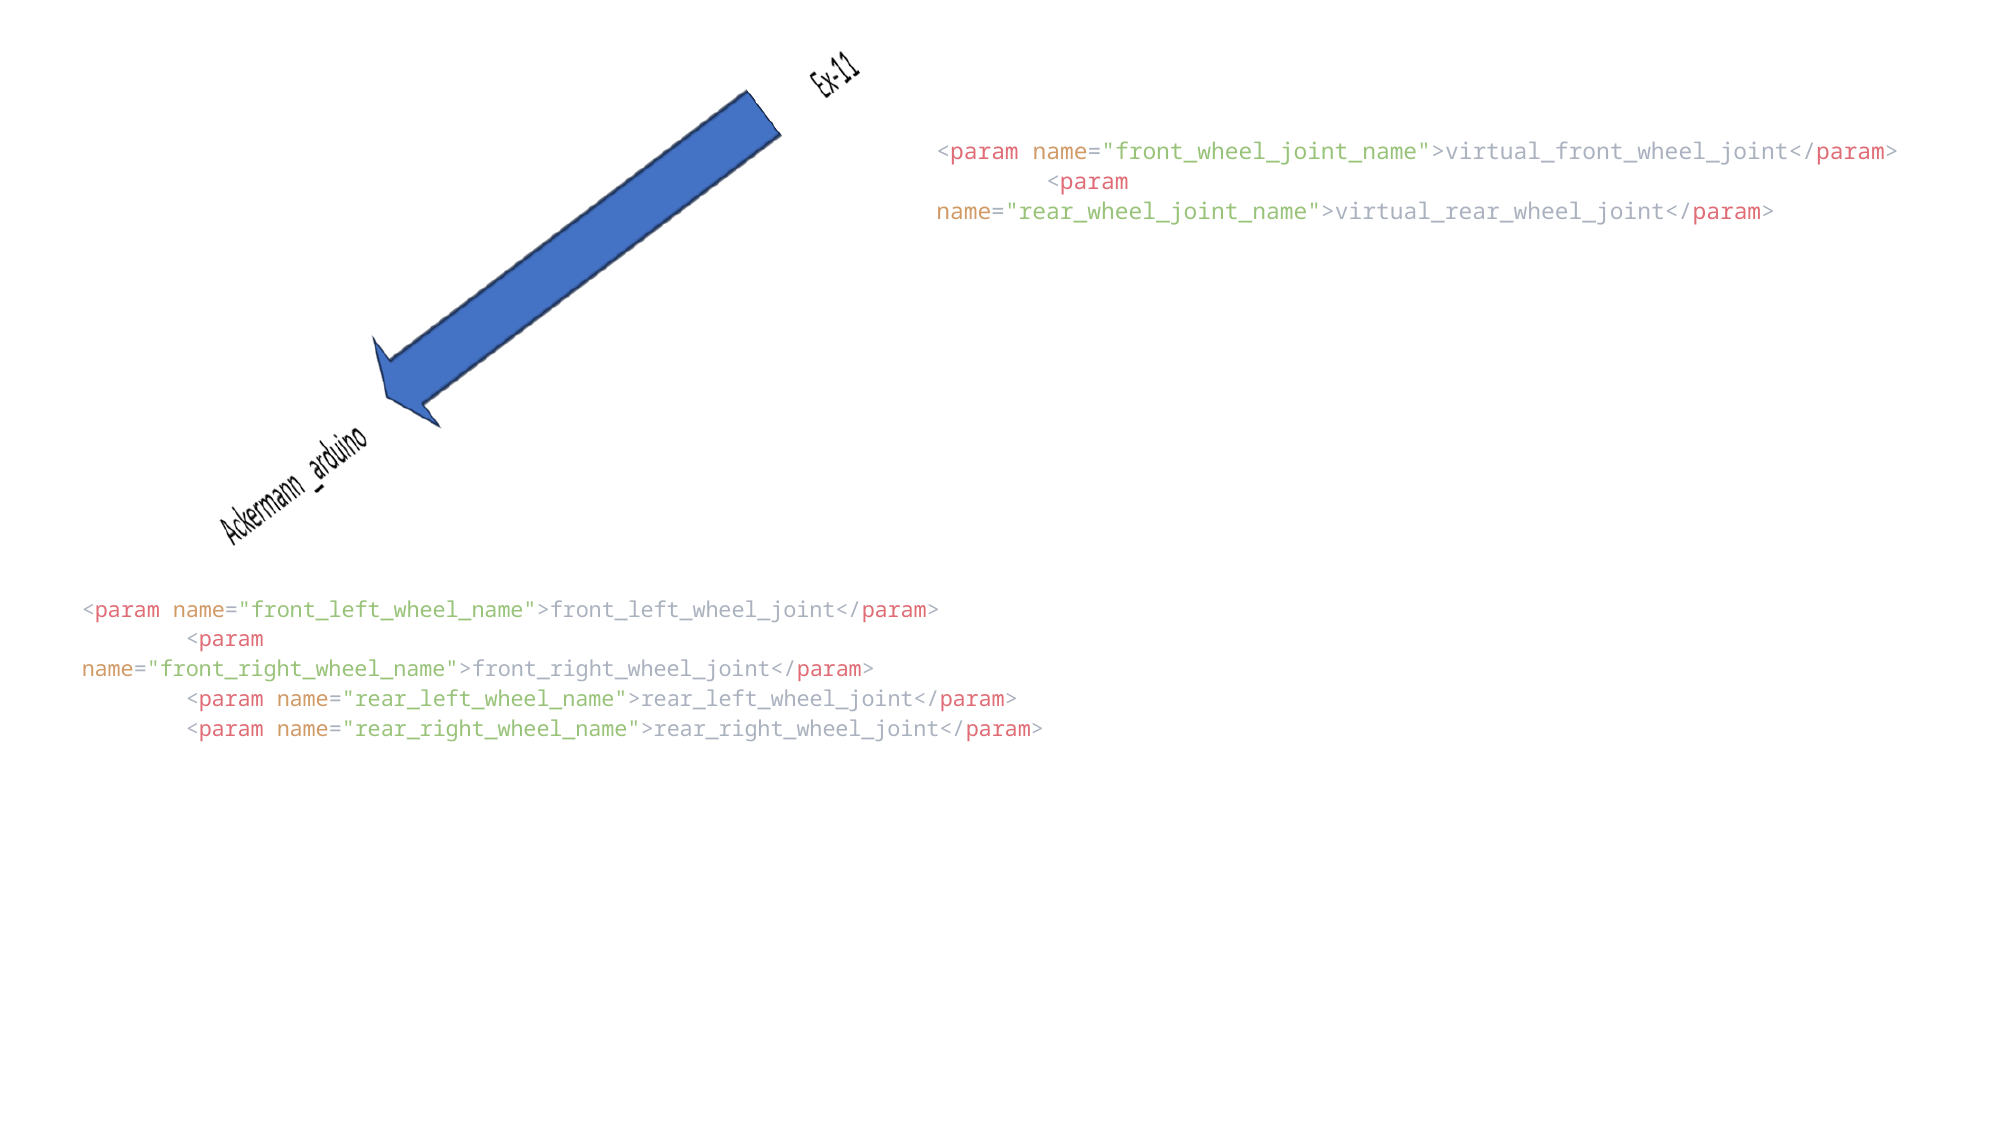

<param name="front_wheel_joint_name">virtual_front_wheel_joint</param>
        <param name="rear_wheel_joint_name">virtual_rear_wheel_joint</param>
<param name="front_left_wheel_name">front_left_wheel_joint</param>
        <param name="front_right_wheel_name">front_right_wheel_joint</param>
        <param name="rear_left_wheel_name">rear_left_wheel_joint</param>
        <param name="rear_right_wheel_name">rear_right_wheel_joint</param>